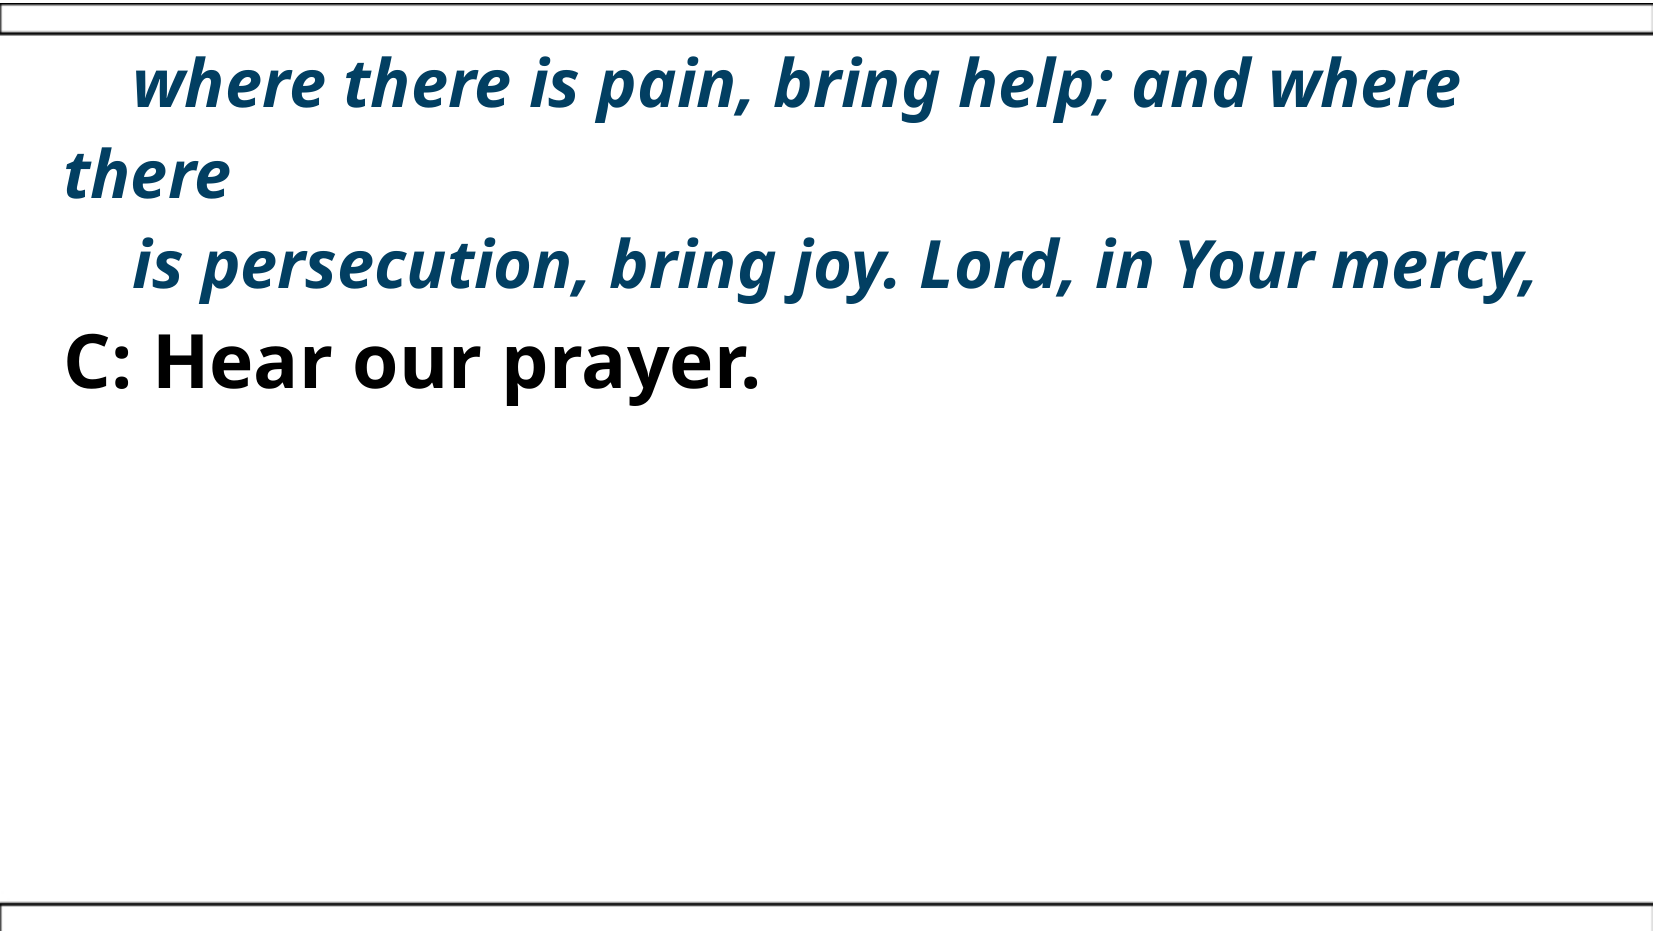

where there is pain, bring help; and where there
 is persecution, bring joy. Lord, in Your mercy,
C: Hear our prayer.